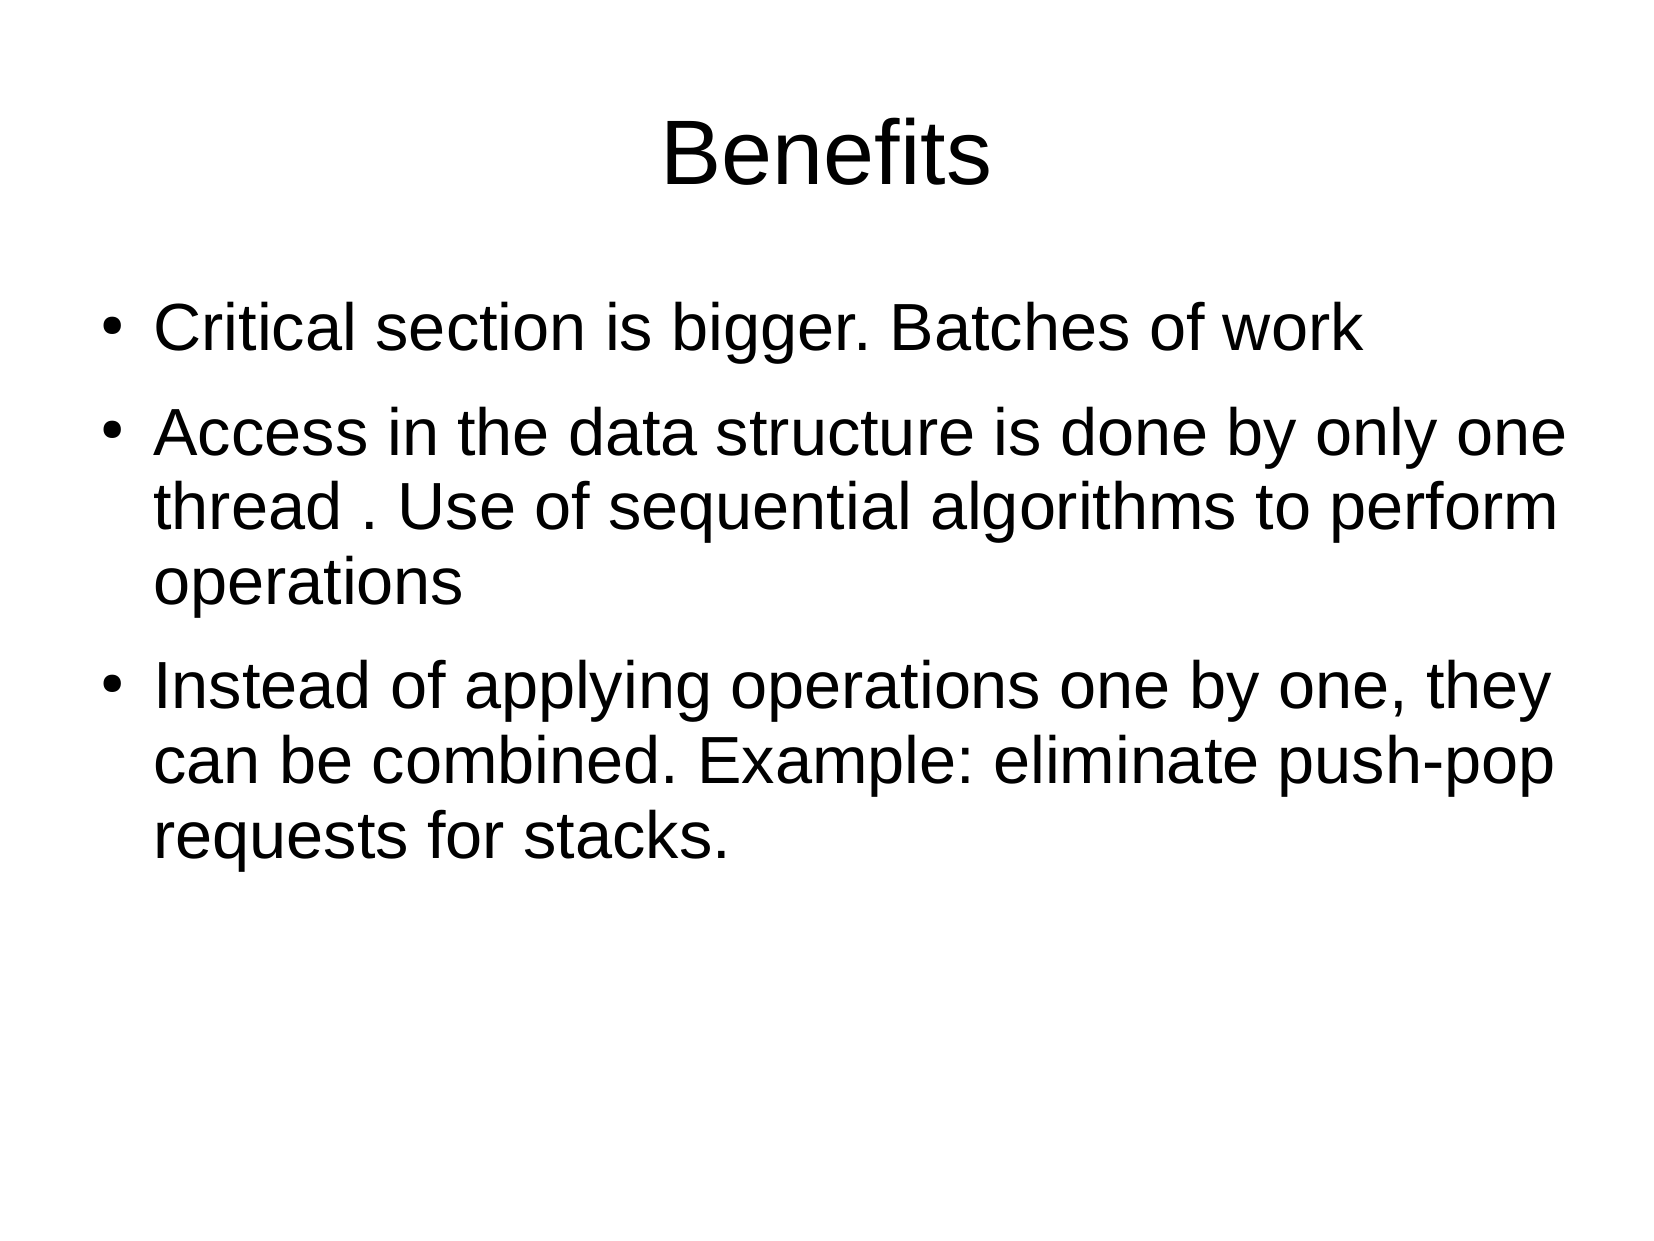

# Benefits
Critical section is bigger. Batches of work
Access in the data structure is done by only one thread . Use of sequential algorithms to perform operations
Instead of applying operations one by one, they can be combined. Example: eliminate push-pop requests for stacks.